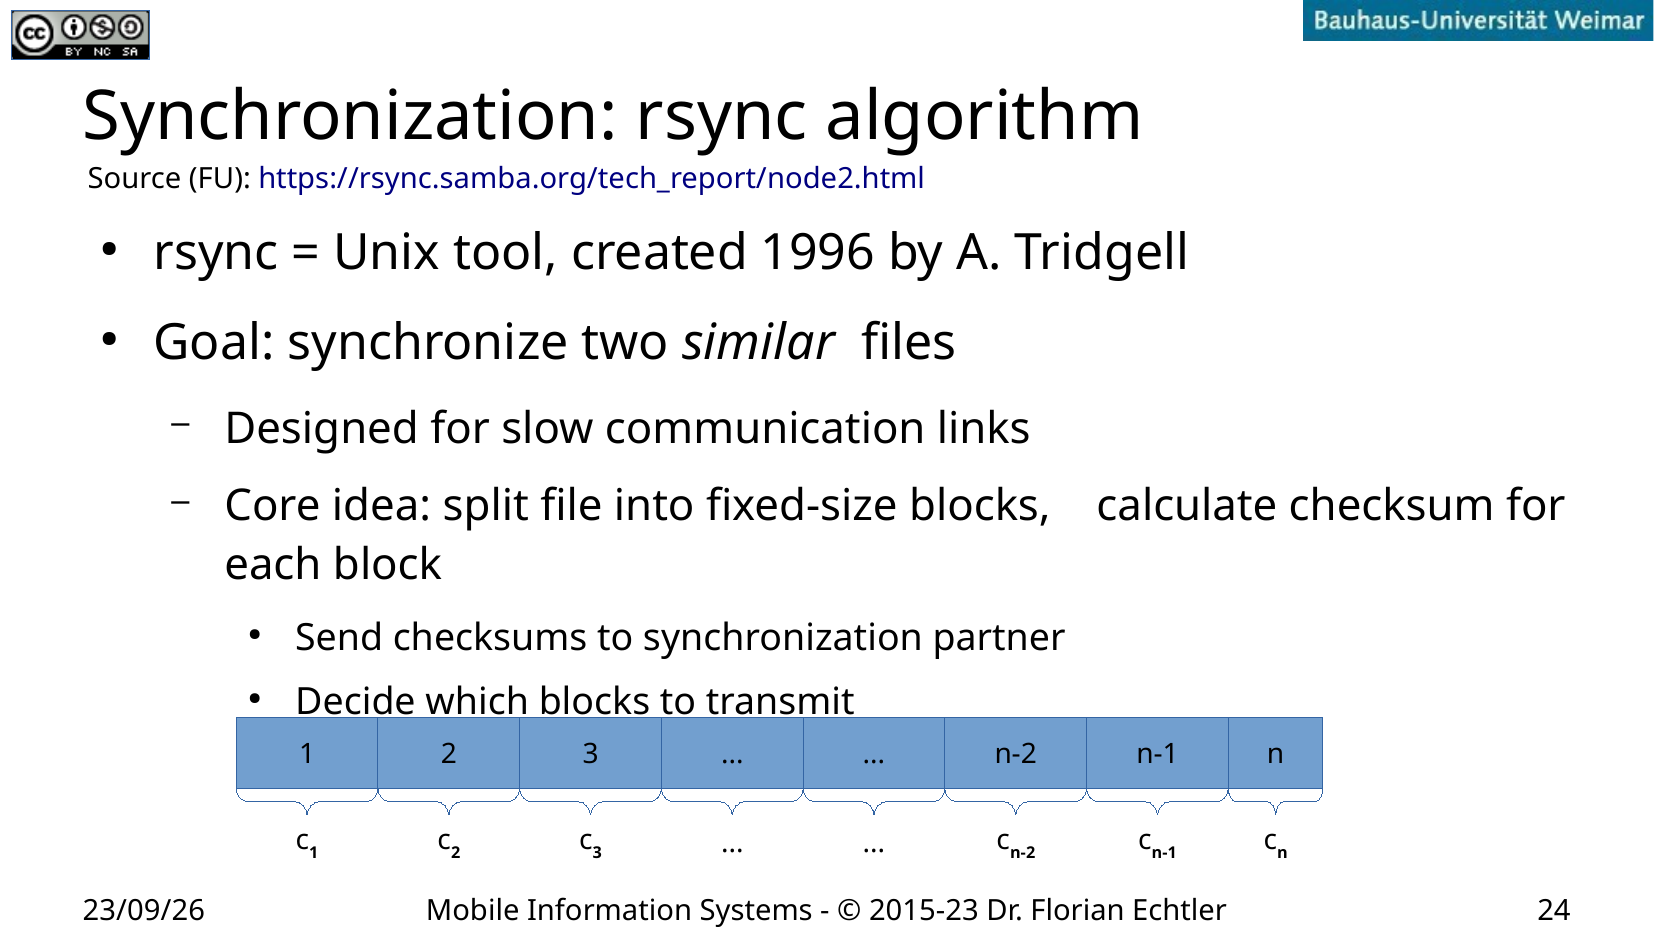

# Synchronization: rsync algorithm
Source (FU): https://rsync.samba.org/tech_report/node2.html
rsync = Unix tool, created 1996 by A. Tridgell
Goal: synchronize two similar files
Designed for slow communication links
Core idea: split file into fixed-size blocks, calculate checksum for each block
Send checksums to synchronization partner
Decide which blocks to transmit
1
2
3
...
...
n-2
n-1
n
c1
c2
c3
...
...
cn-2
cn-1
cn
Mobile Information Systems - © 2015-23 Dr. Florian Echtler
24